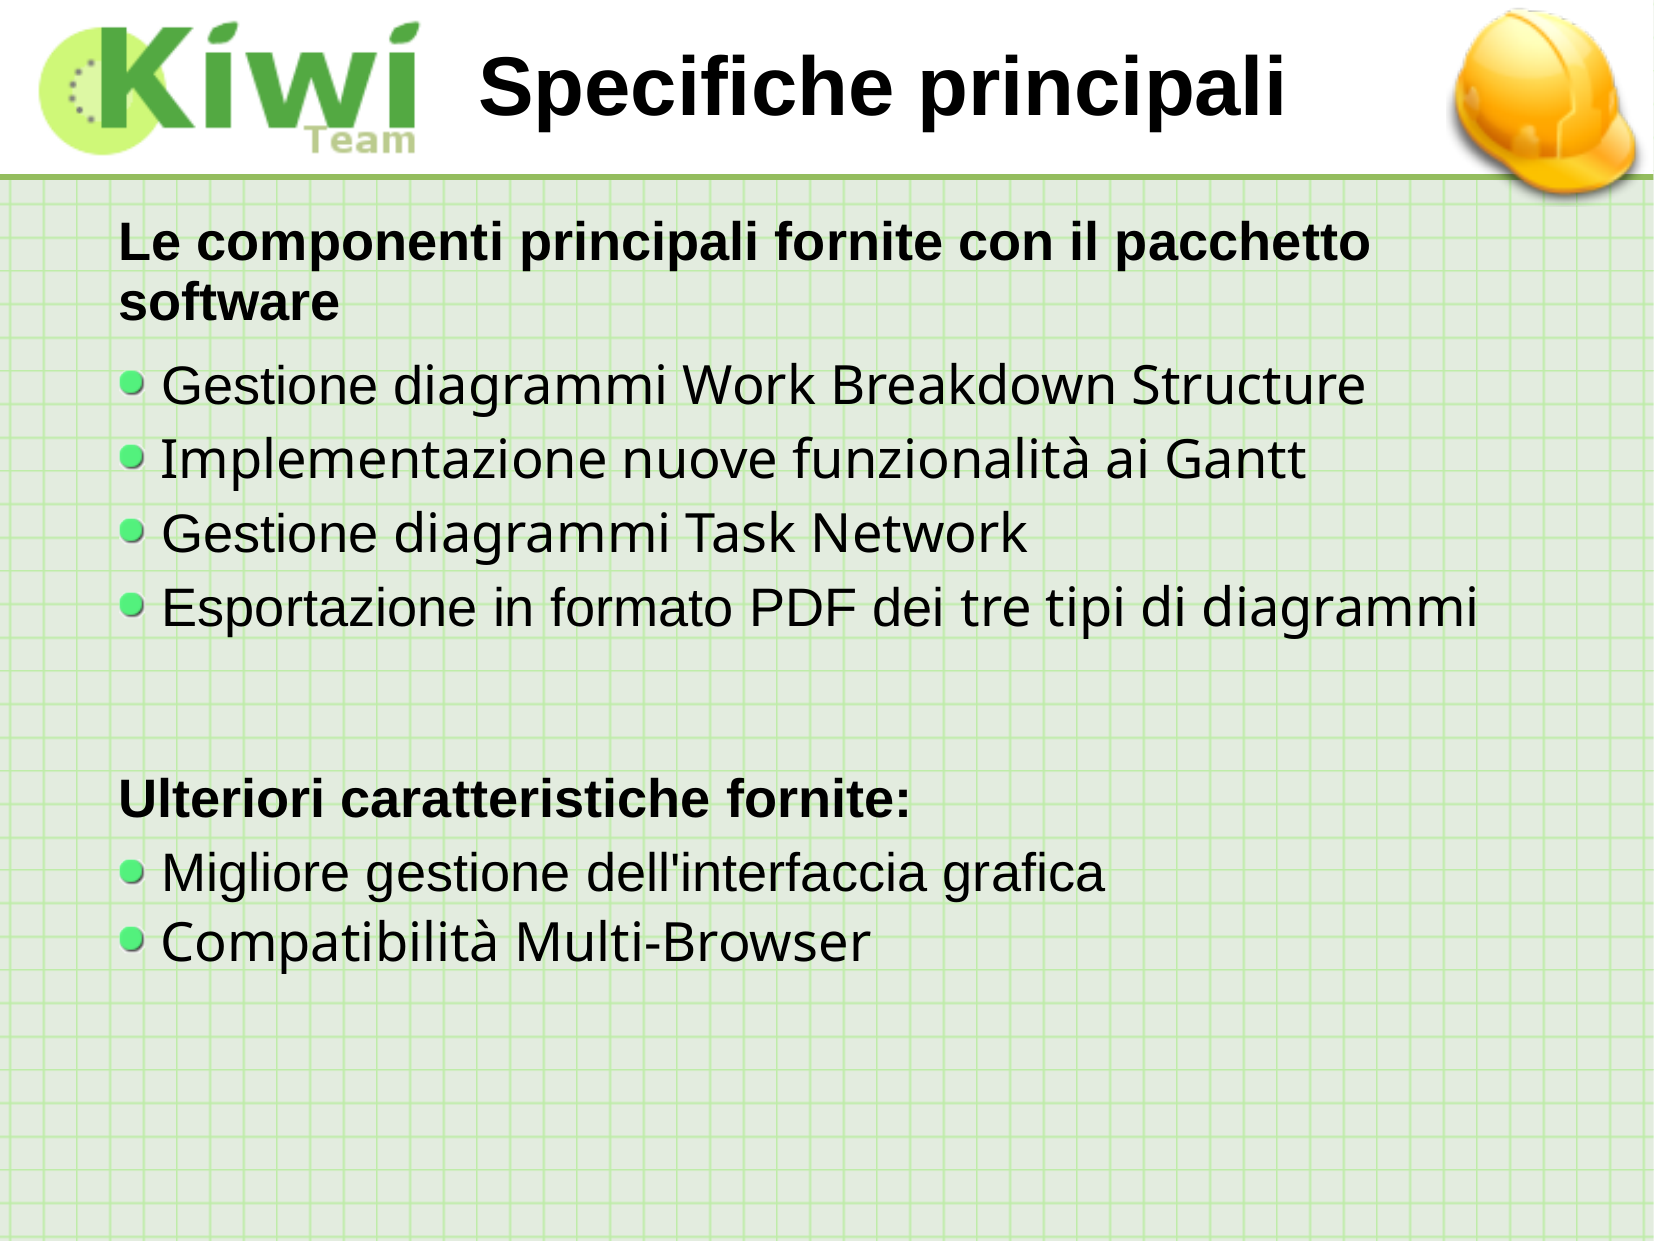

# Specifiche principali
Le componenti principali fornite con il pacchetto software
 Gestione diagrammi Work Breakdown Structure
 Implementazione nuove funzionalità ai Gantt
 Gestione diagrammi Task Network
 Esportazione in formato PDF dei tre tipi di diagrammi
Ulteriori caratteristiche fornite:
 Migliore gestione dell'interfaccia grafica
 Compatibilità Multi-Browser